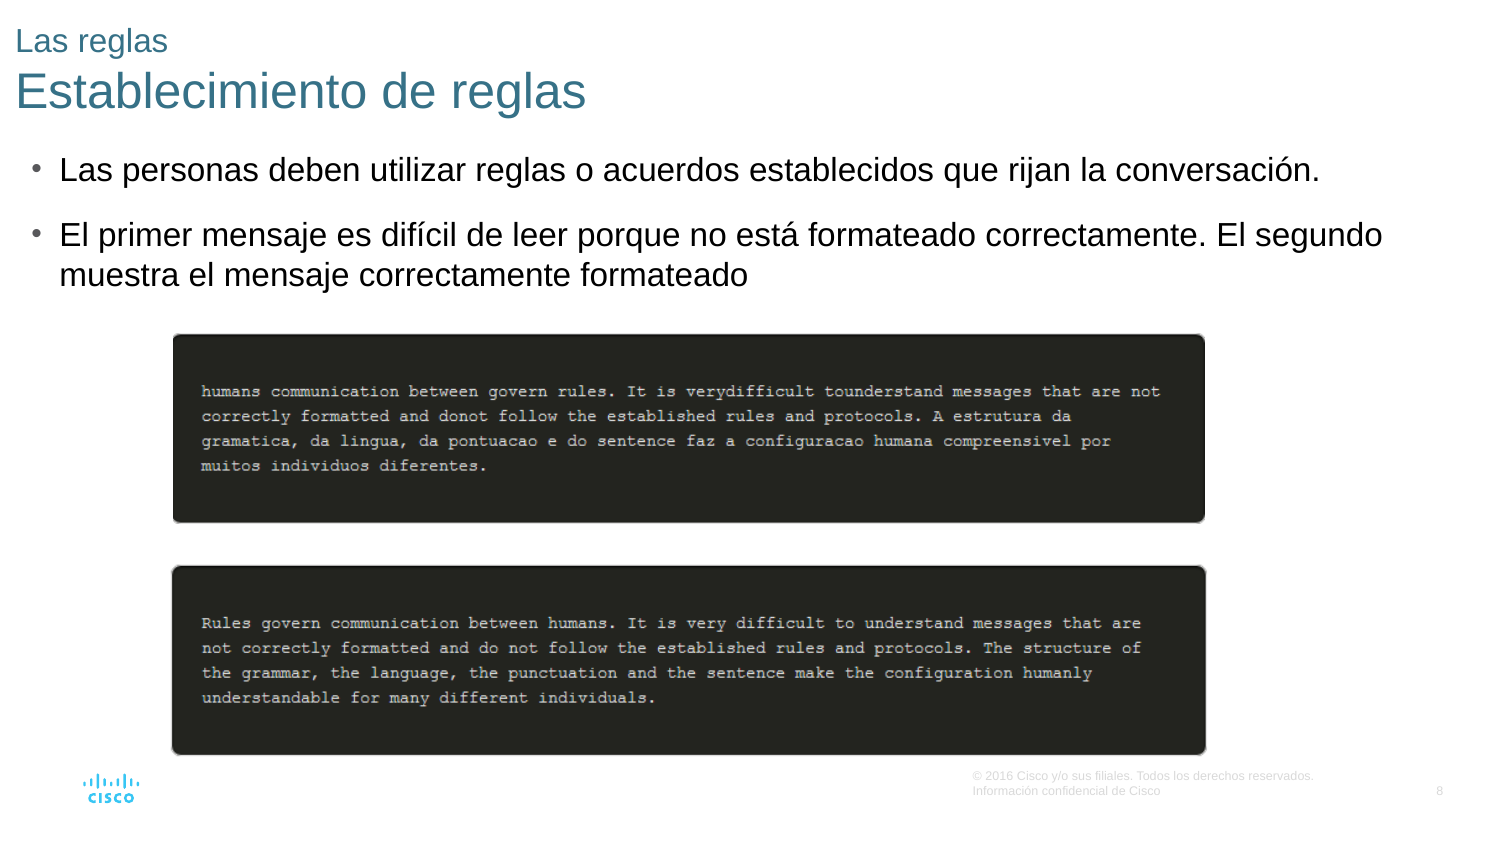

# Las reglas Establecimiento de reglas
Las personas deben utilizar reglas o acuerdos establecidos que rijan la conversación.
El primer mensaje es difícil de leer porque no está formateado correctamente. El segundo muestra el mensaje correctamente formateado